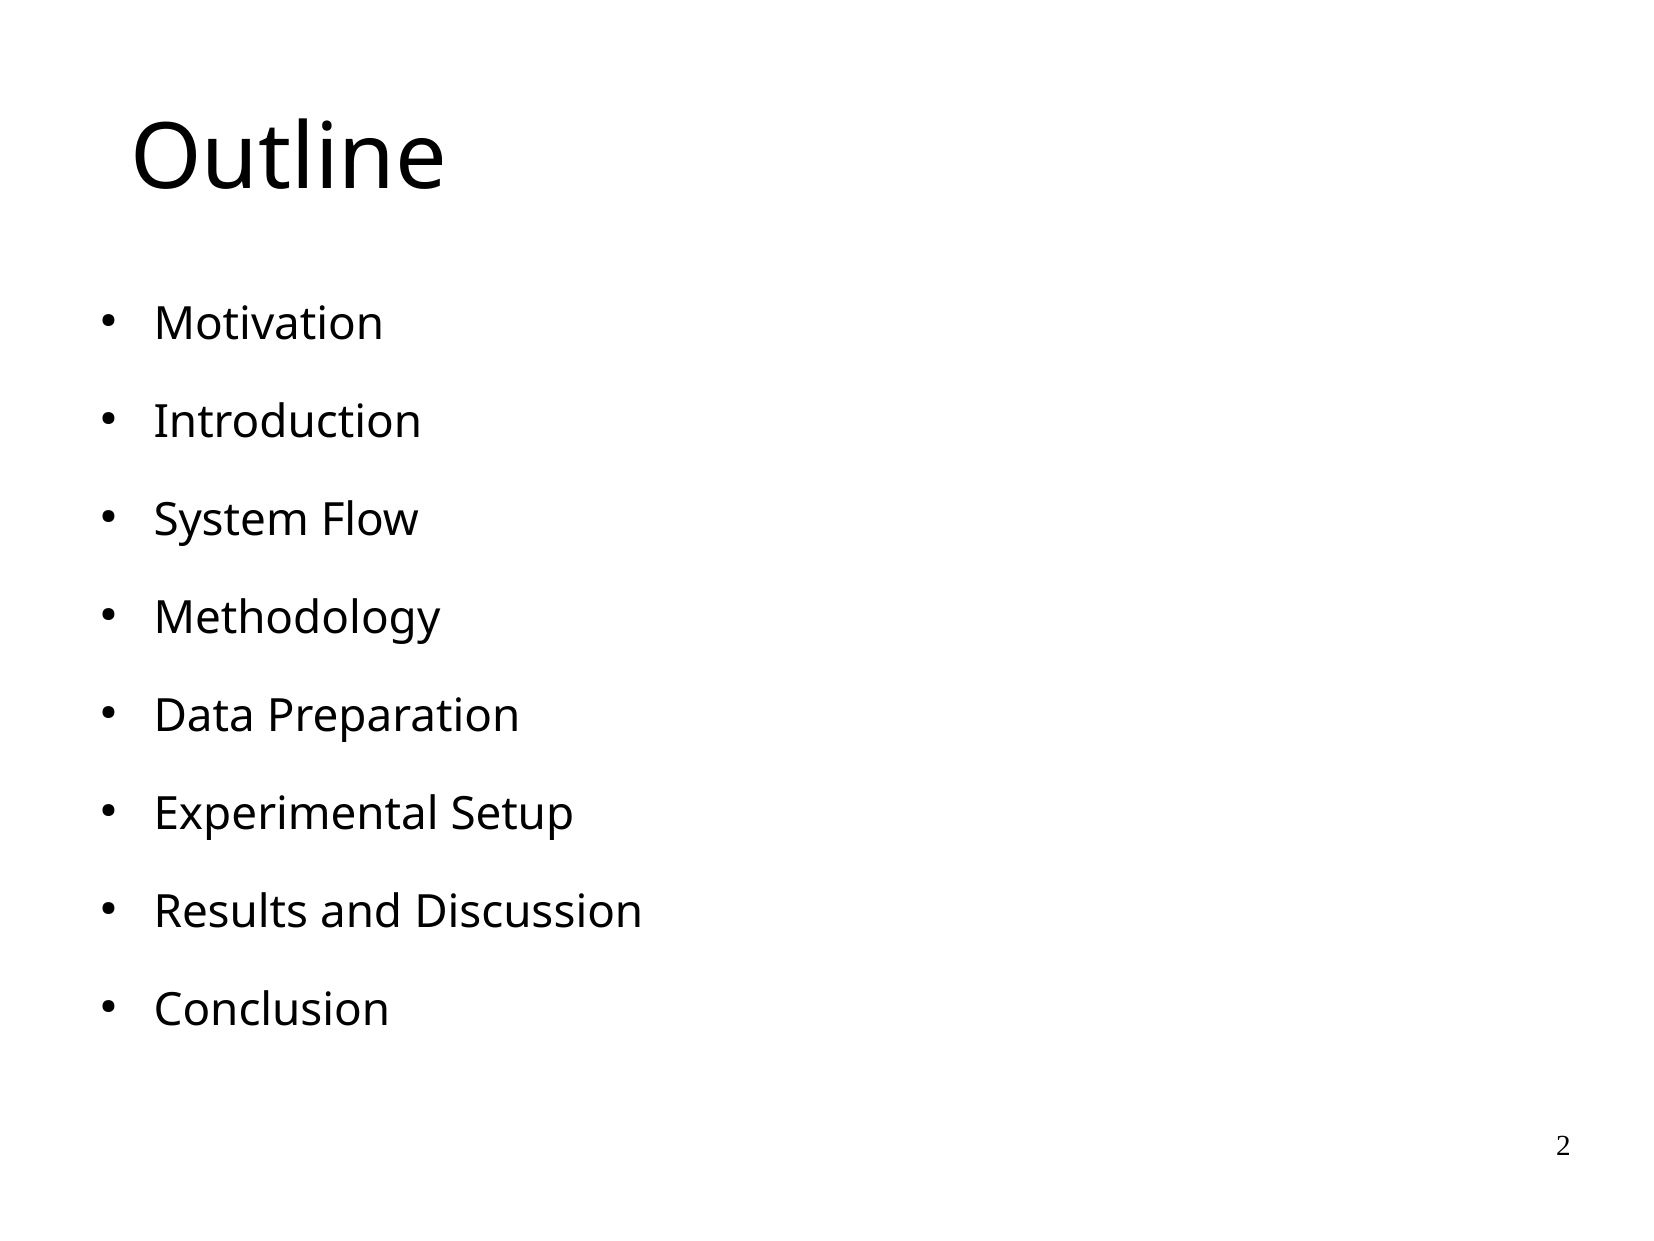

# Outline
Motivation
Introduction
System Flow
Methodology
Data Preparation
Experimental Setup
Results and Discussion
Conclusion
2